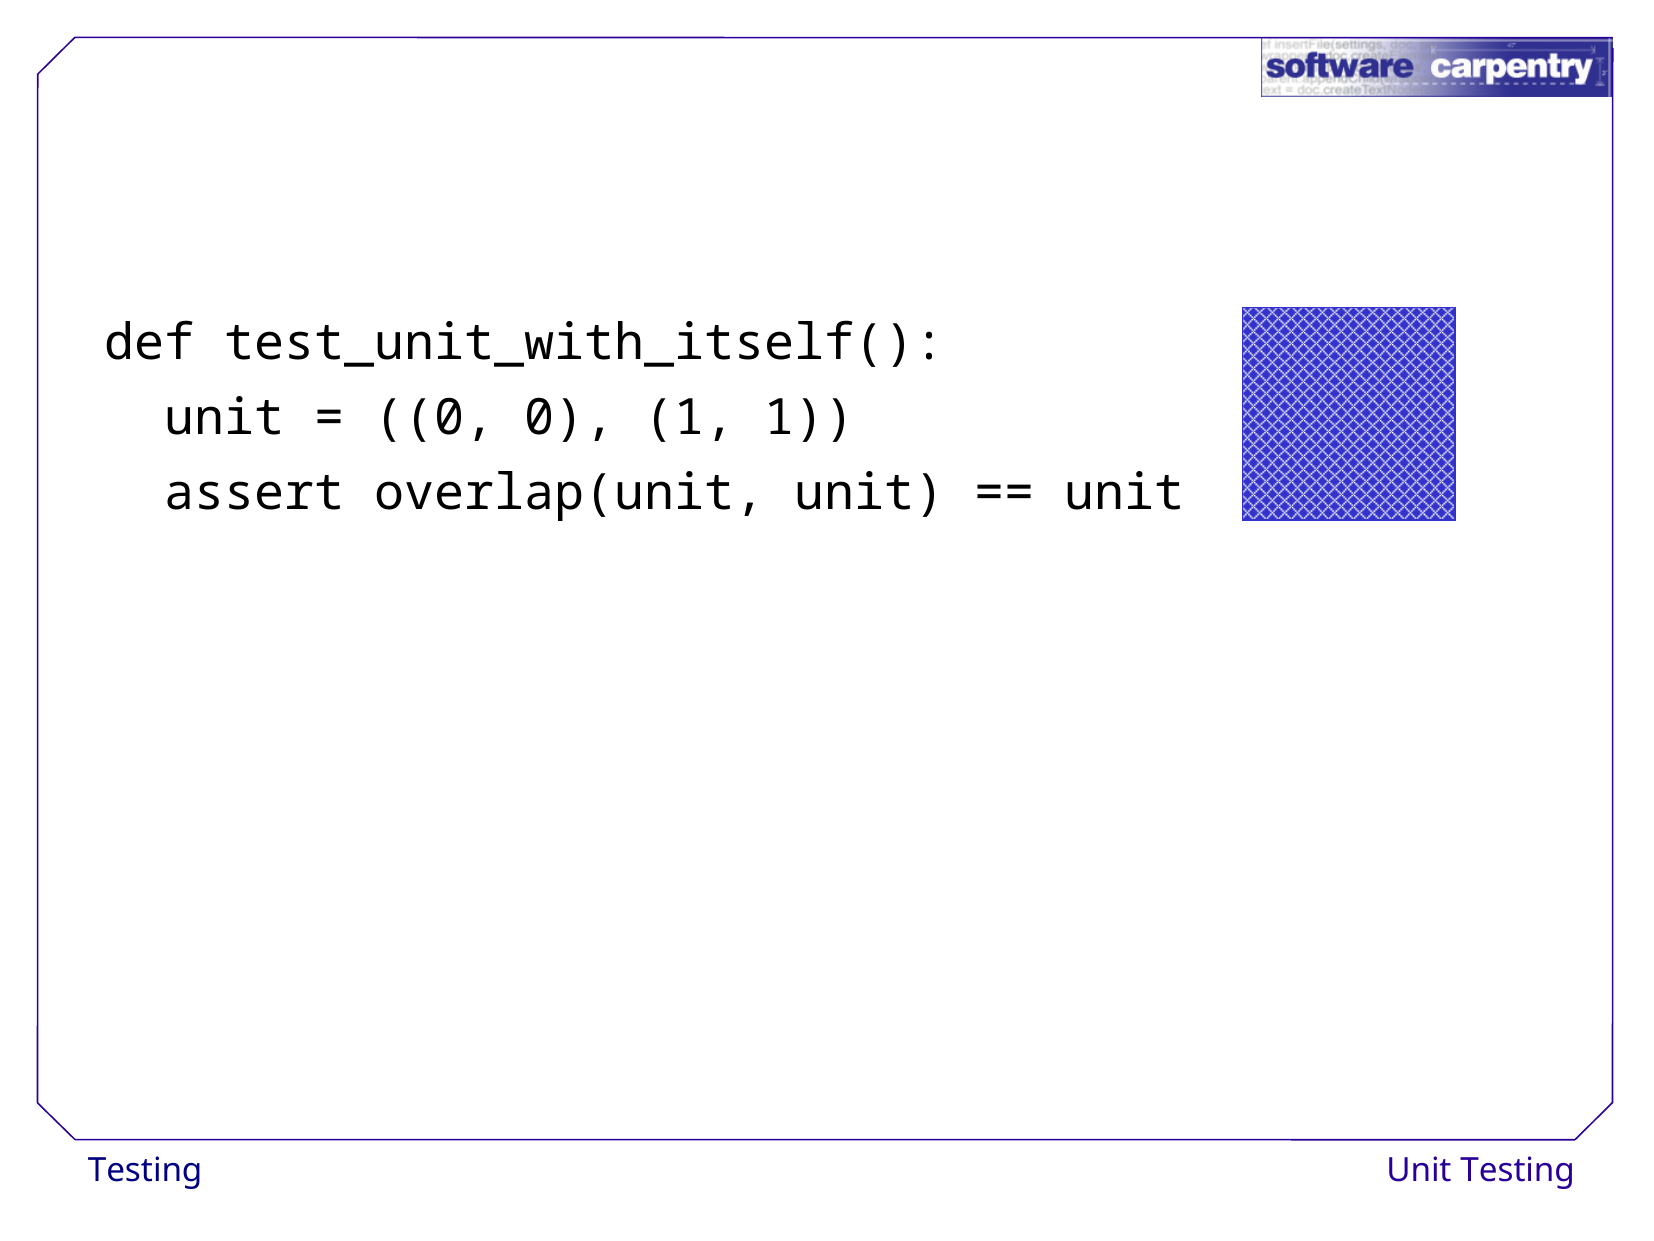

def test_unit_with_itself():
 unit = ((0, 0), (1, 1))
 assert overlap(unit, unit) == unit